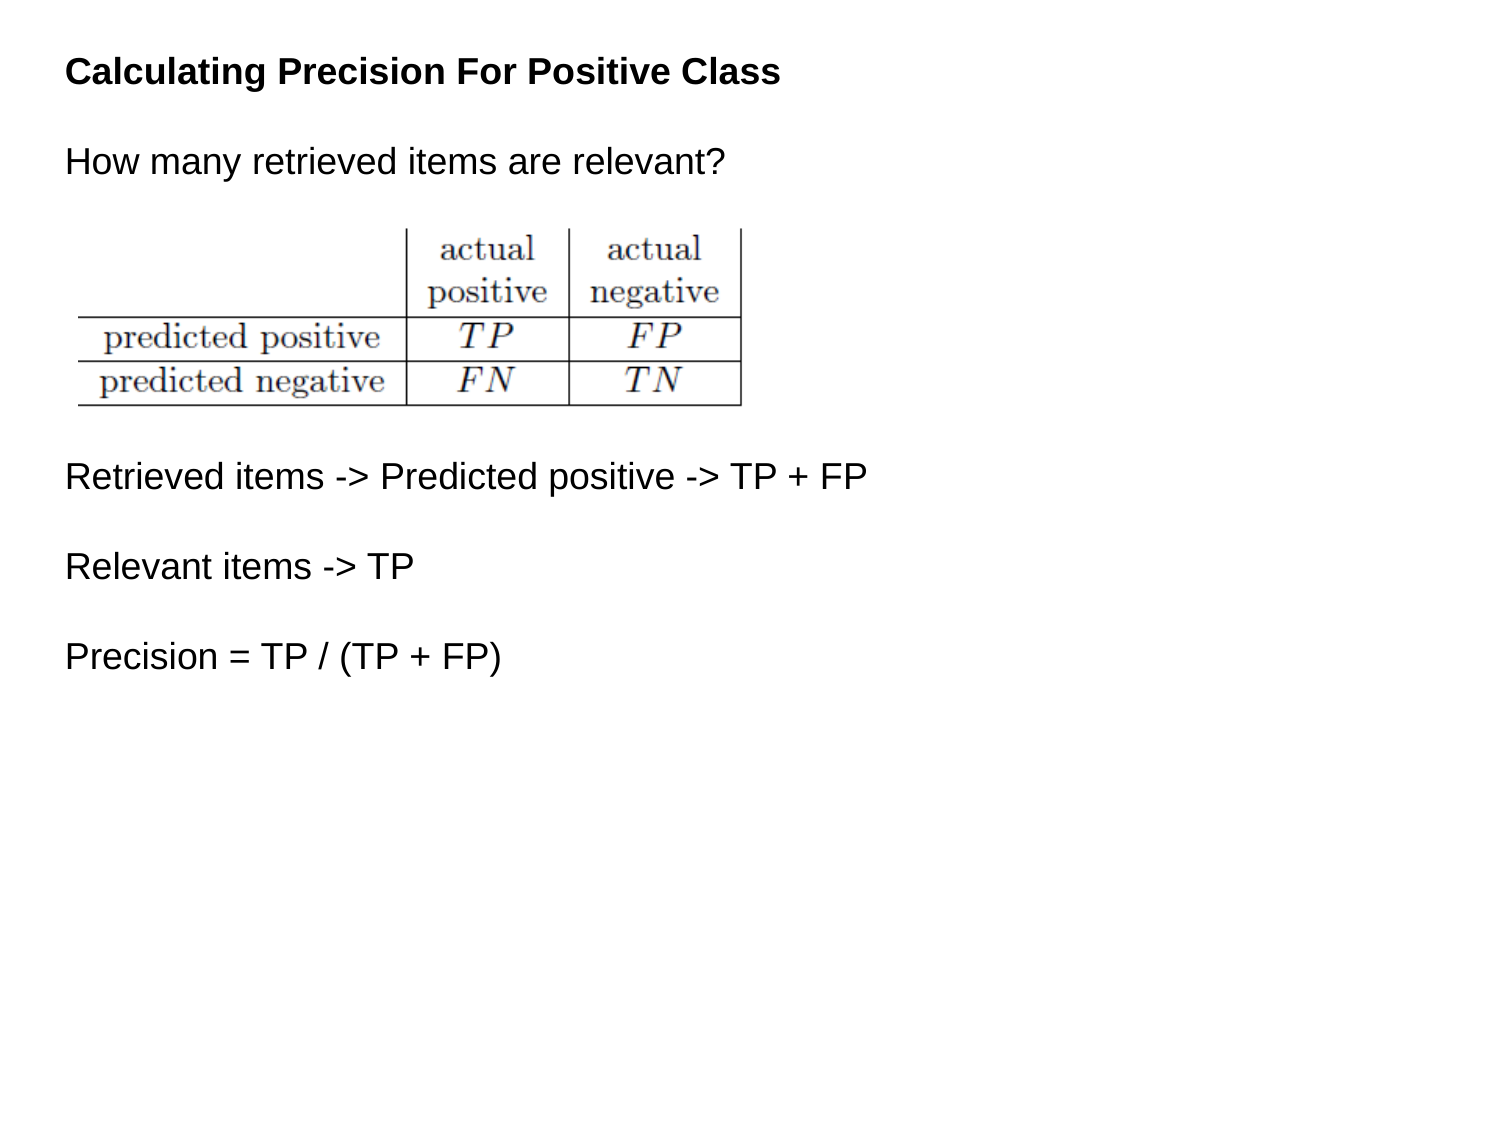

Calculating Precision For Positive Class
How many retrieved items are relevant?
Retrieved items -> Predicted positive -> TP + FP
Relevant items -> TP
Precision = TP / (TP + FP)